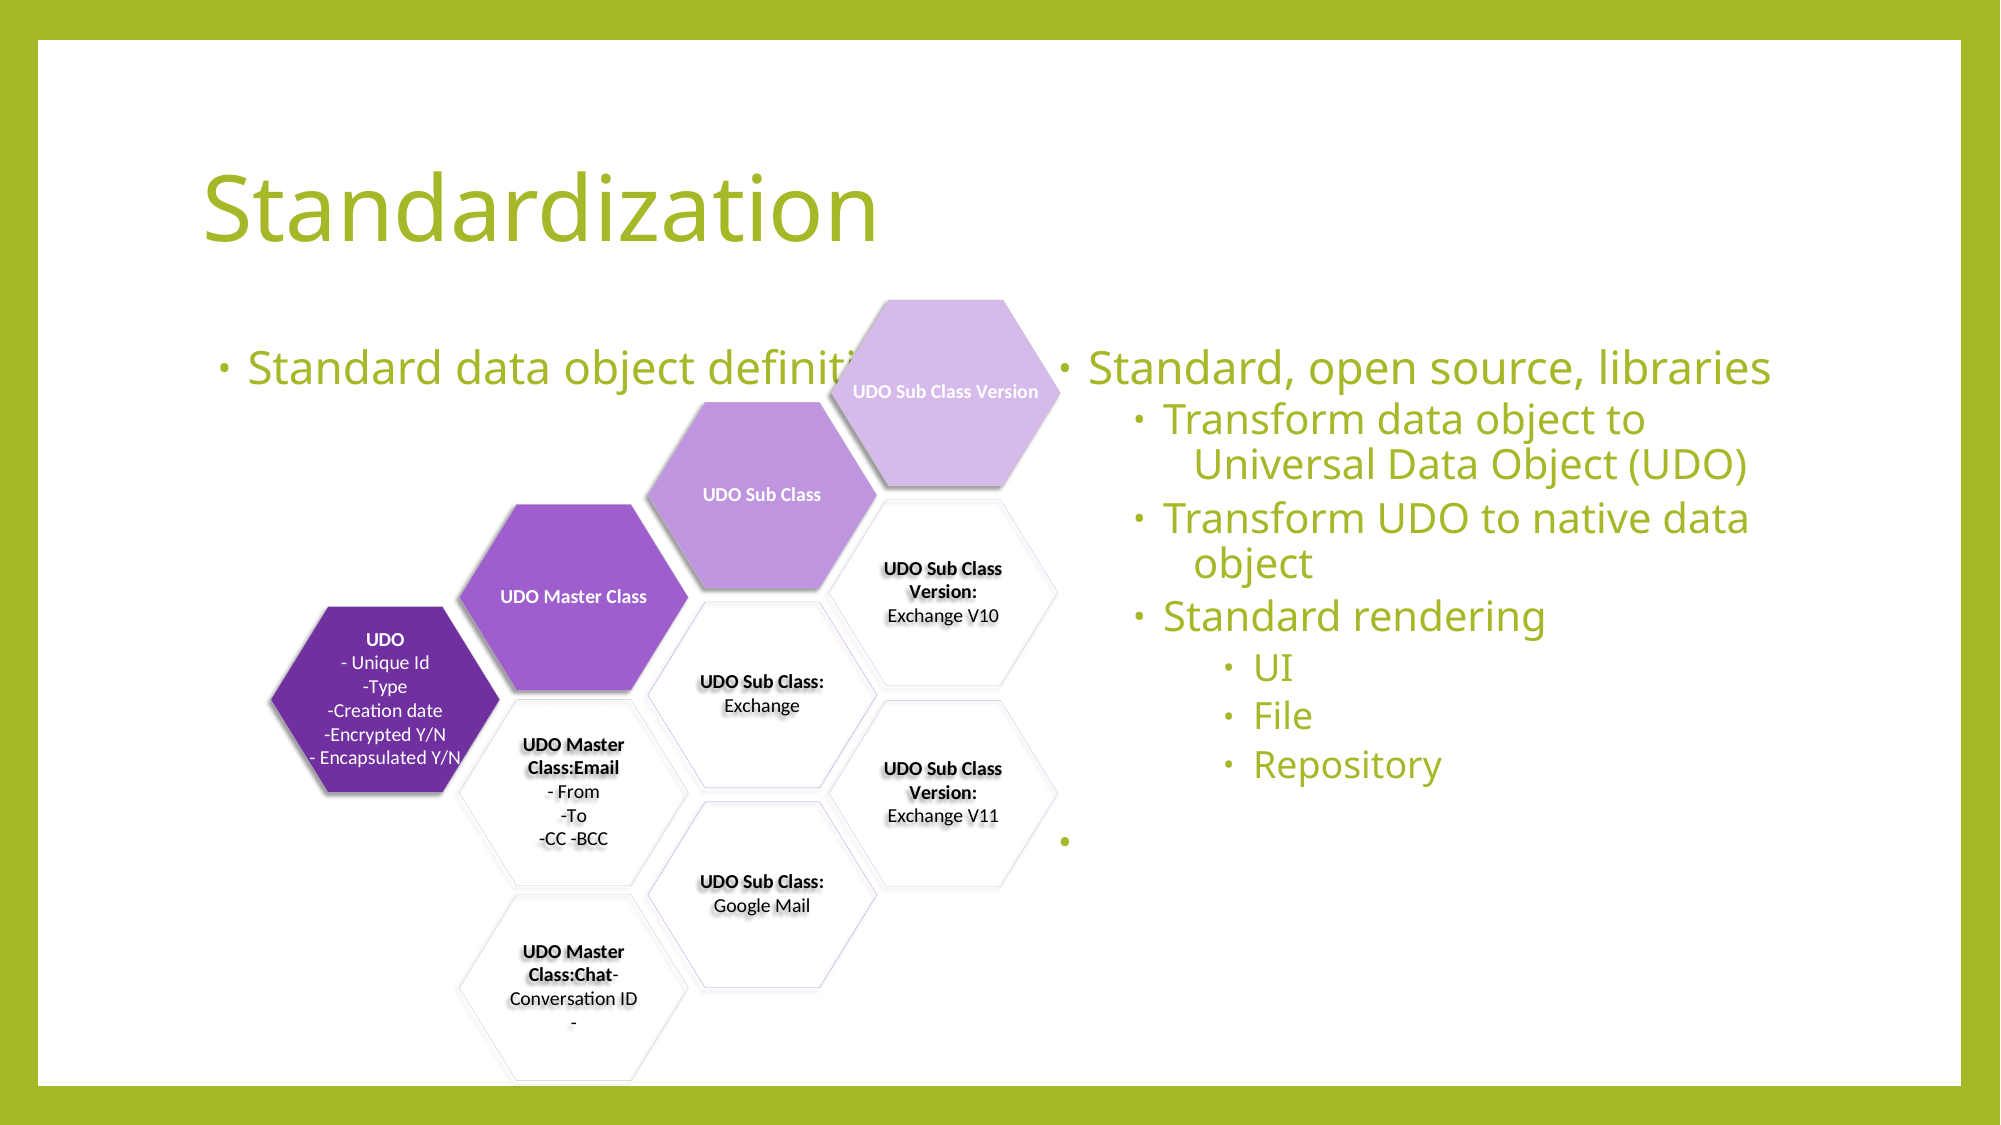

# Standardization
Standard data object definition
Standard, open source, libraries
Transform data object to Universal Data Object (UDO)
Transform UDO to native data object
Standard rendering
UI
File
Repository